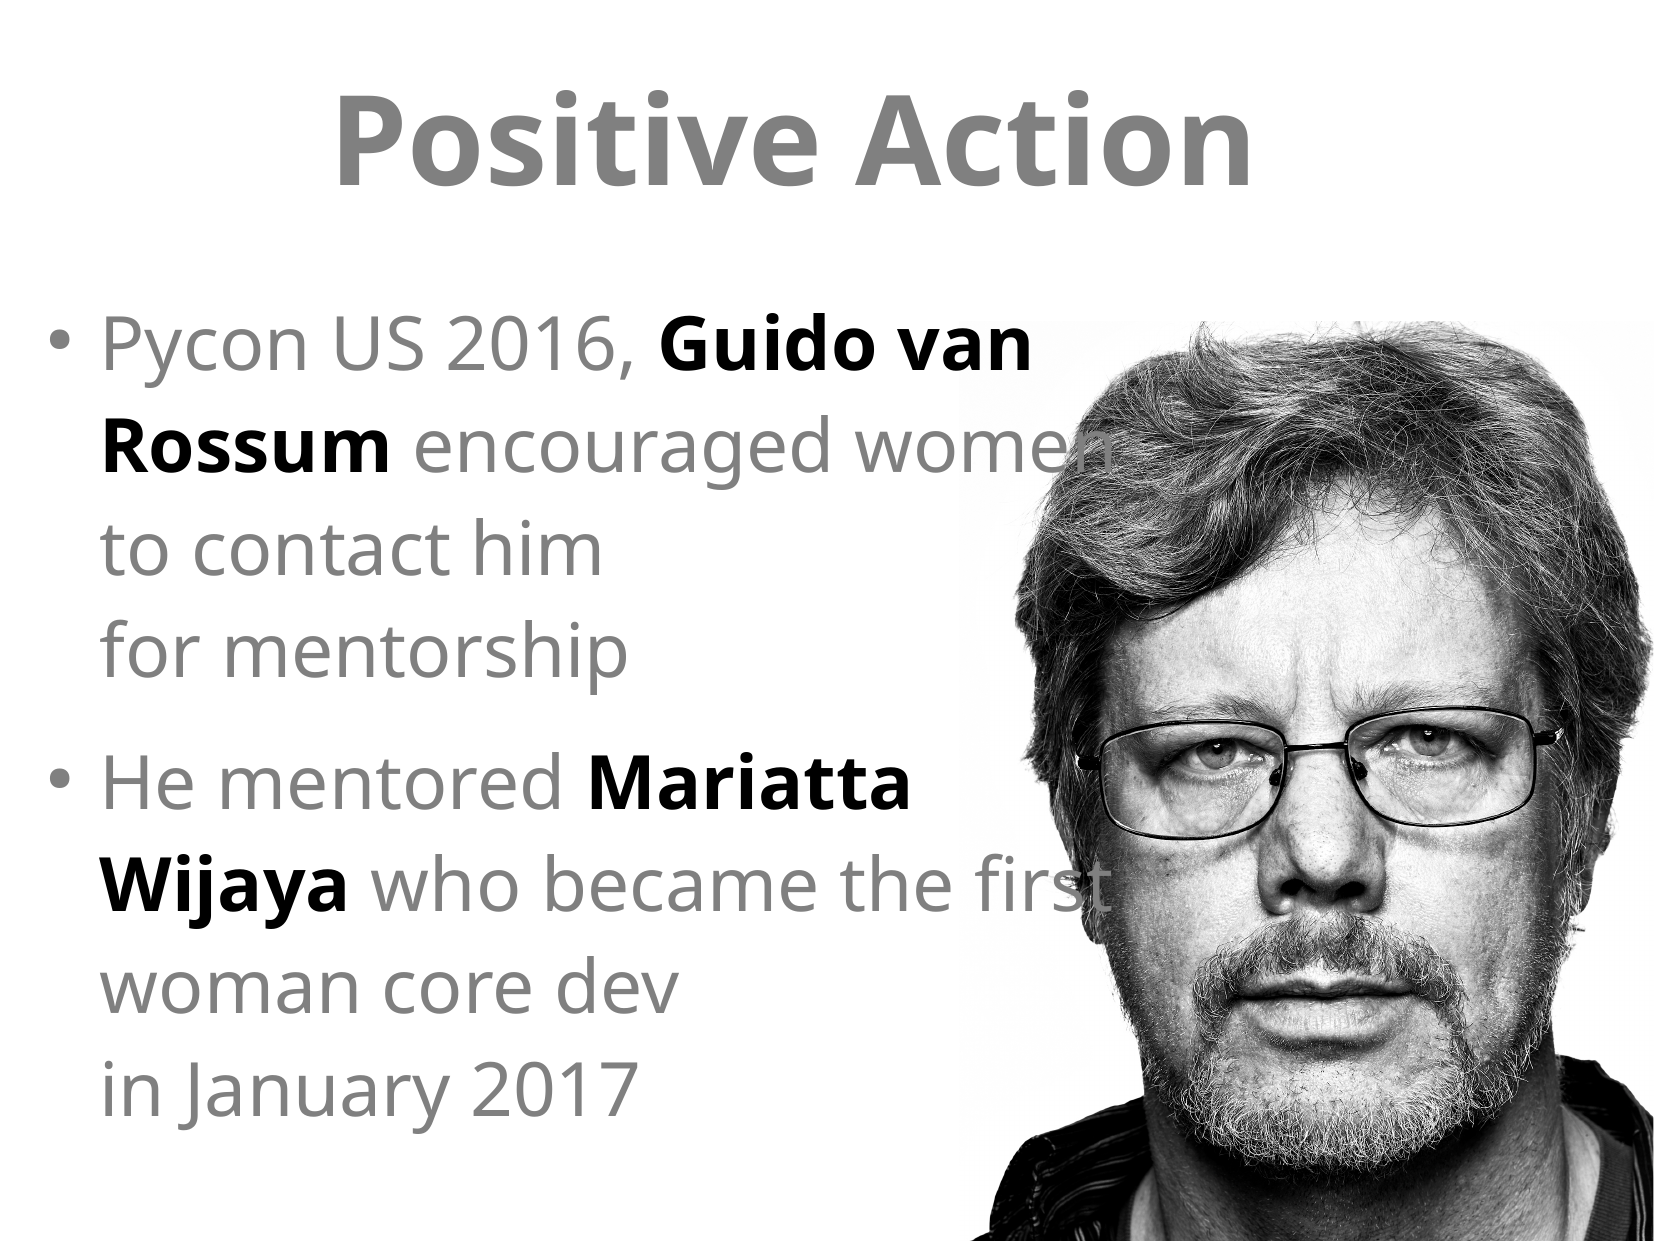

Positive Action
# Pycon US 2016, Guido van Rossum encouraged women to contact him for mentorship
He mentored Mariatta Wijaya who became the first woman core dev
in January 2017